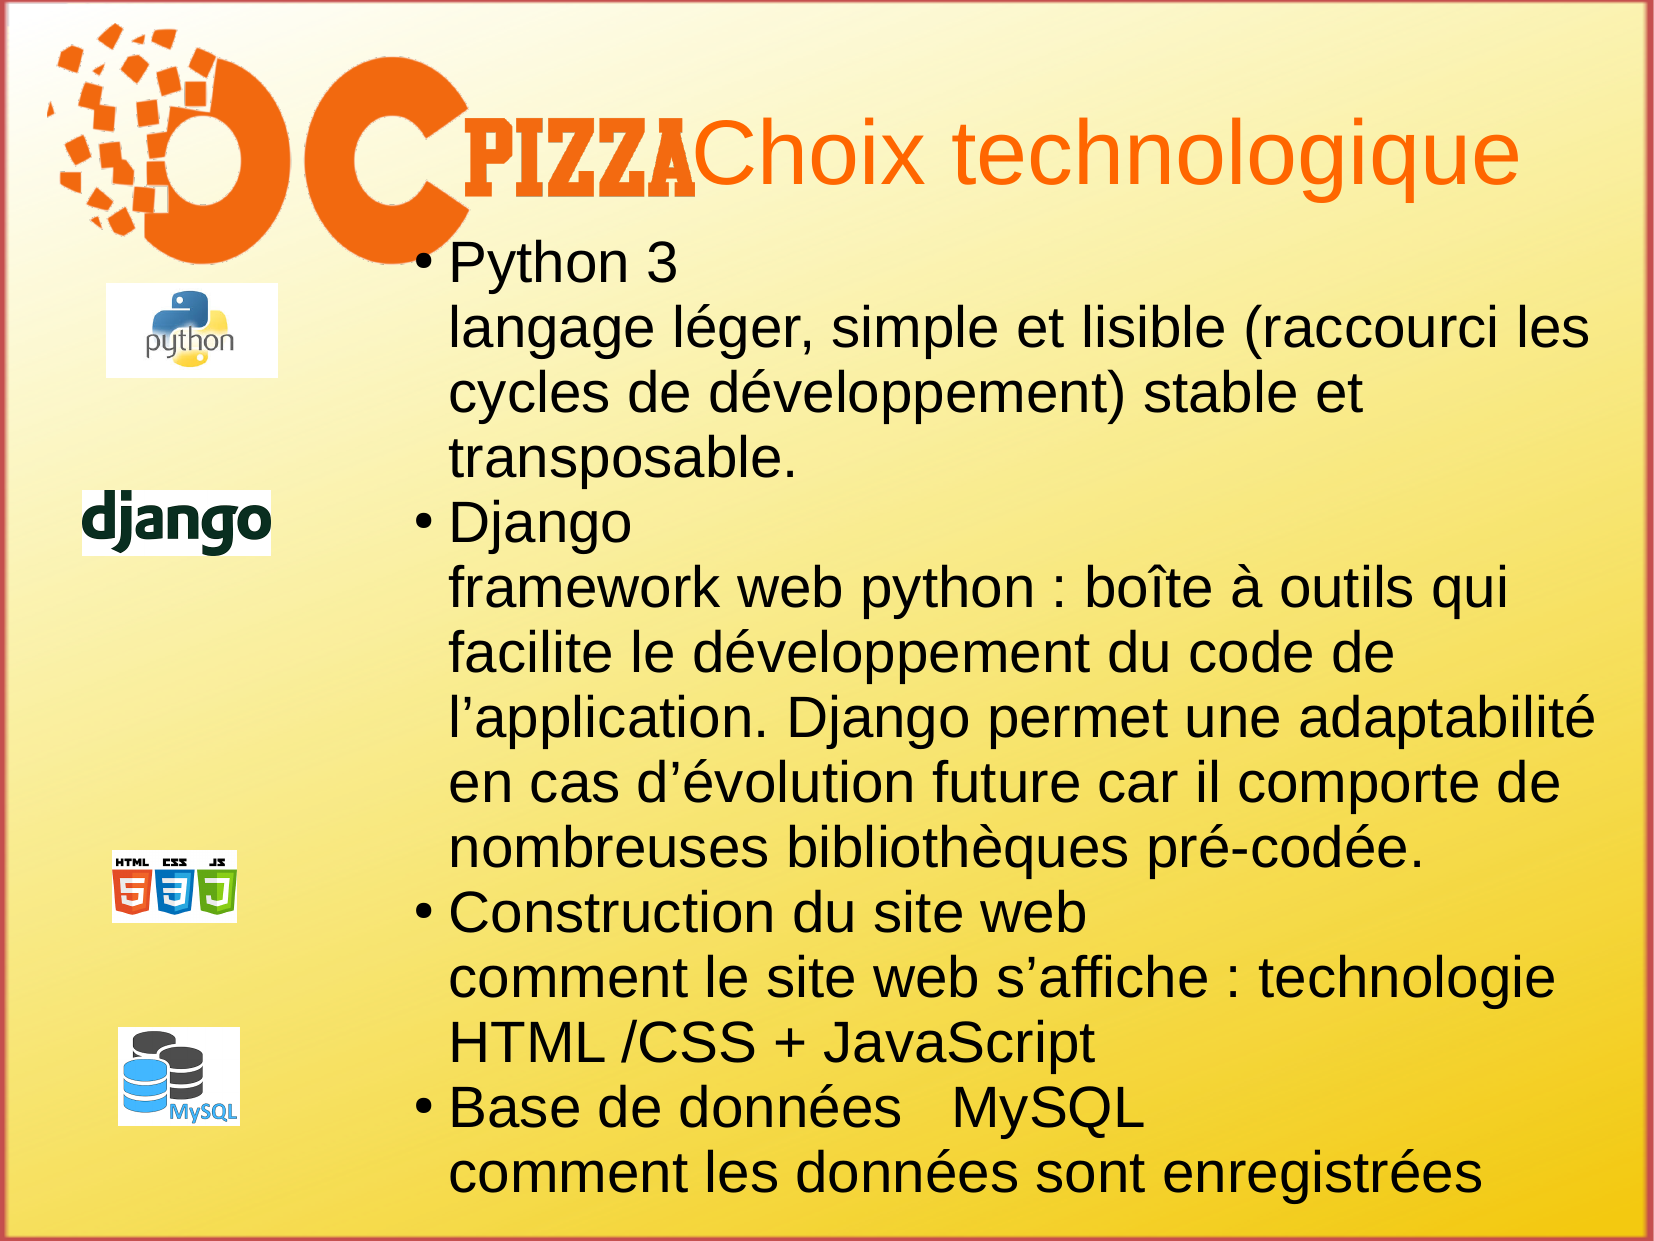

# Choix technologique
Python 3
langage léger, simple et lisible (raccourci les cycles de développement) stable et transposable.
Django
framework web python : boîte à outils qui facilite le développement du code de l’application. Django permet une adaptabilité en cas d’évolution future car il comporte de nombreuses bibliothèques pré-codée.
Construction du site web
comment le site web s’affiche : technologie HTML /CSS + JavaScript
Base de données  MySQL
comment les données sont enregistrées